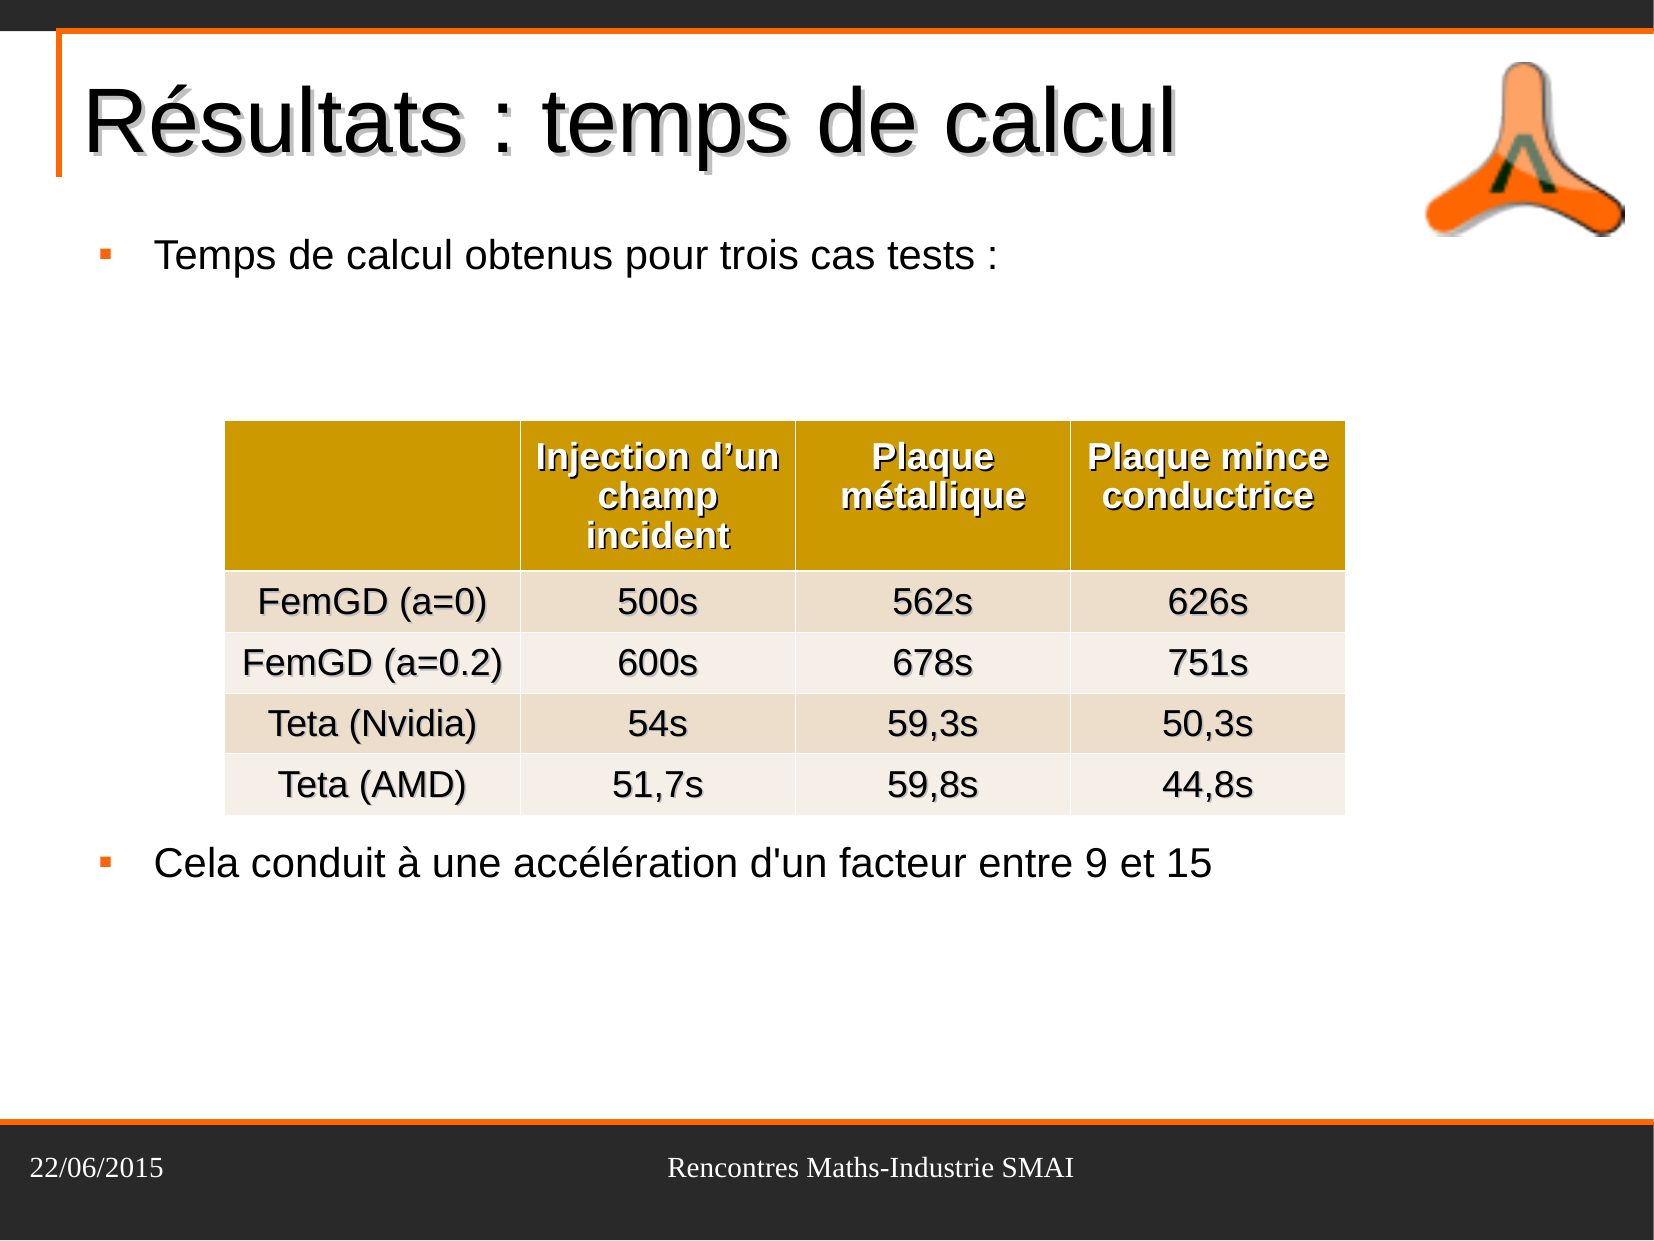

# Résultats : temps de calcul
Temps de calcul obtenus pour trois cas tests :
Cela conduit à une accélération d'un facteur entre 9 et 15
| | Injection d’un champ incident | Plaque métallique | Plaque mince conductrice |
| --- | --- | --- | --- |
| FemGD (a=0) | 500s | 562s | 626s |
| FemGD (a=0.2) | 600s | 678s | 751s |
| Teta (Nvidia) | 54s | 59,3s | 50,3s |
| Teta (AMD) | 51,7s | 59,8s | 44,8s |
22/06/2015
Rencontres Maths-Industrie SMAI